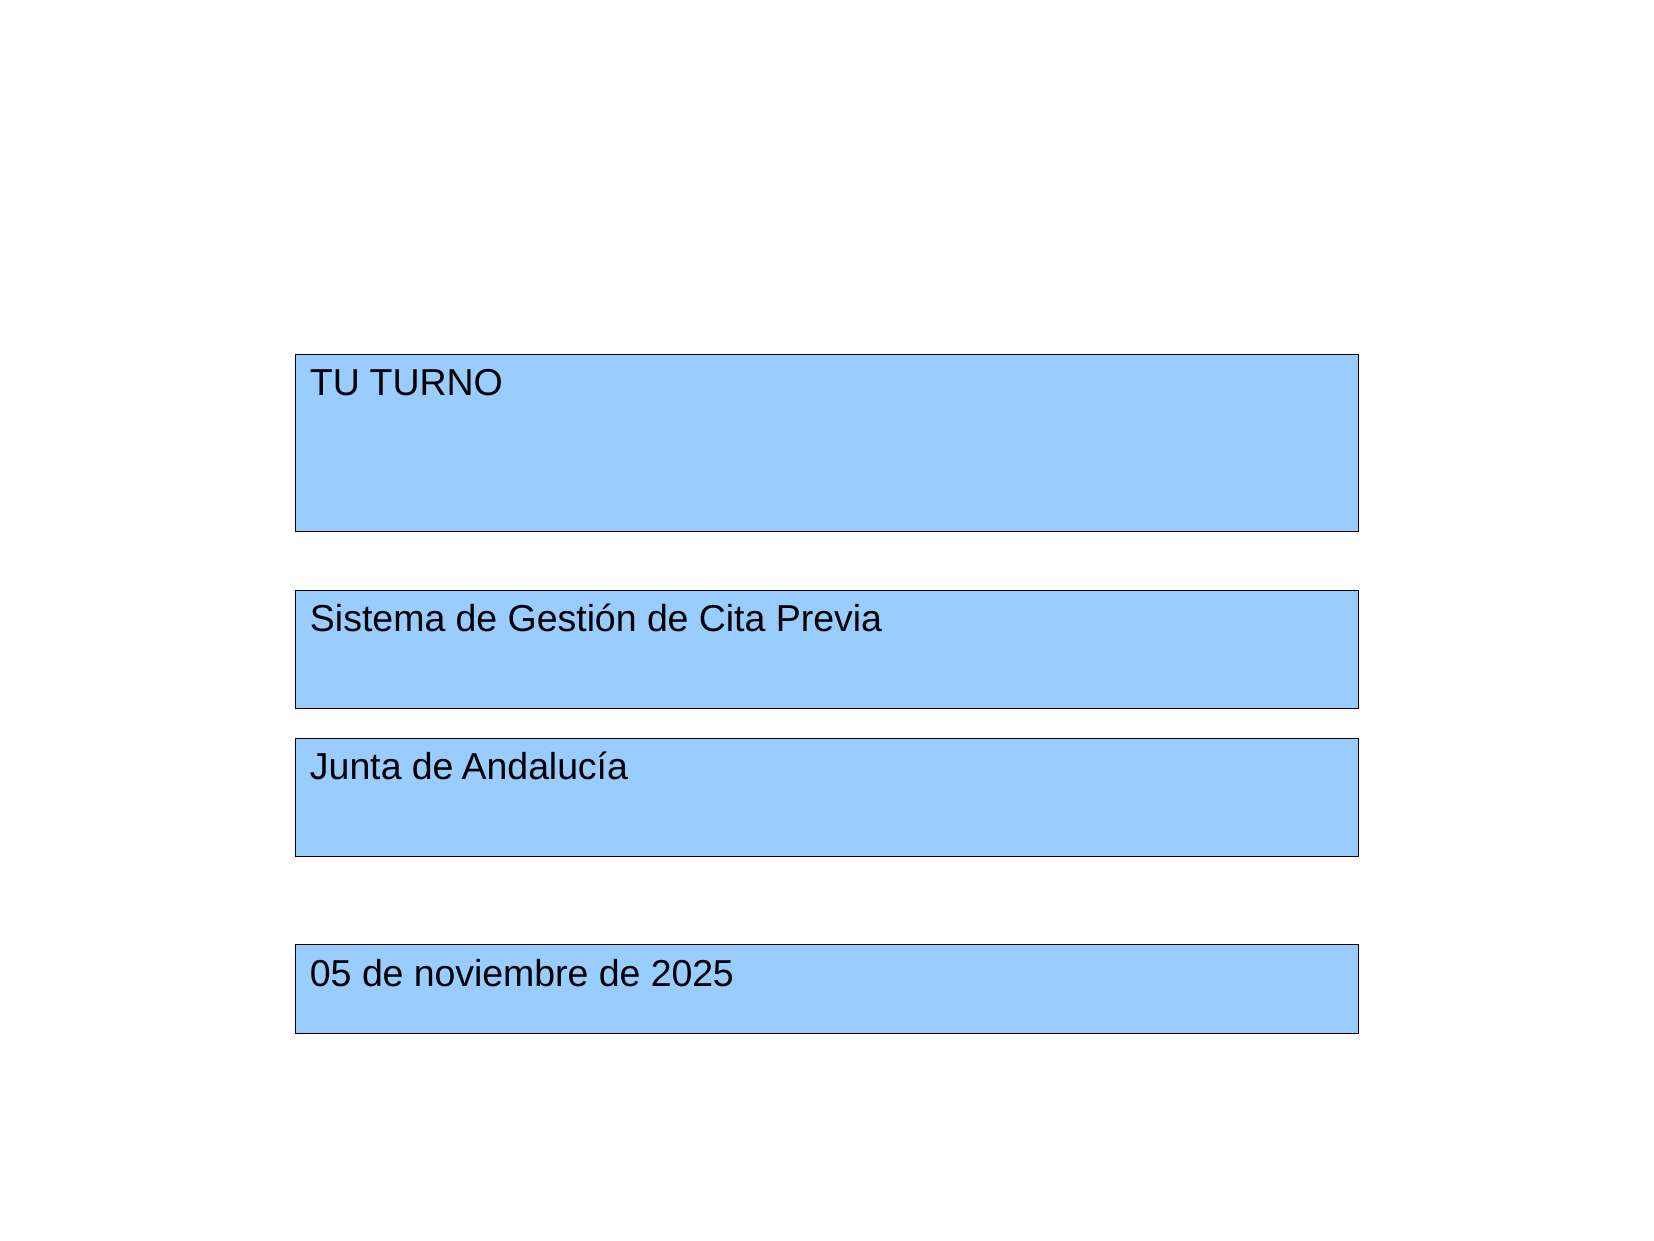

#
TU TURNO
Sistema de Gestión de Cita Previa
Junta de Andalucía
05 de noviembre de 2025